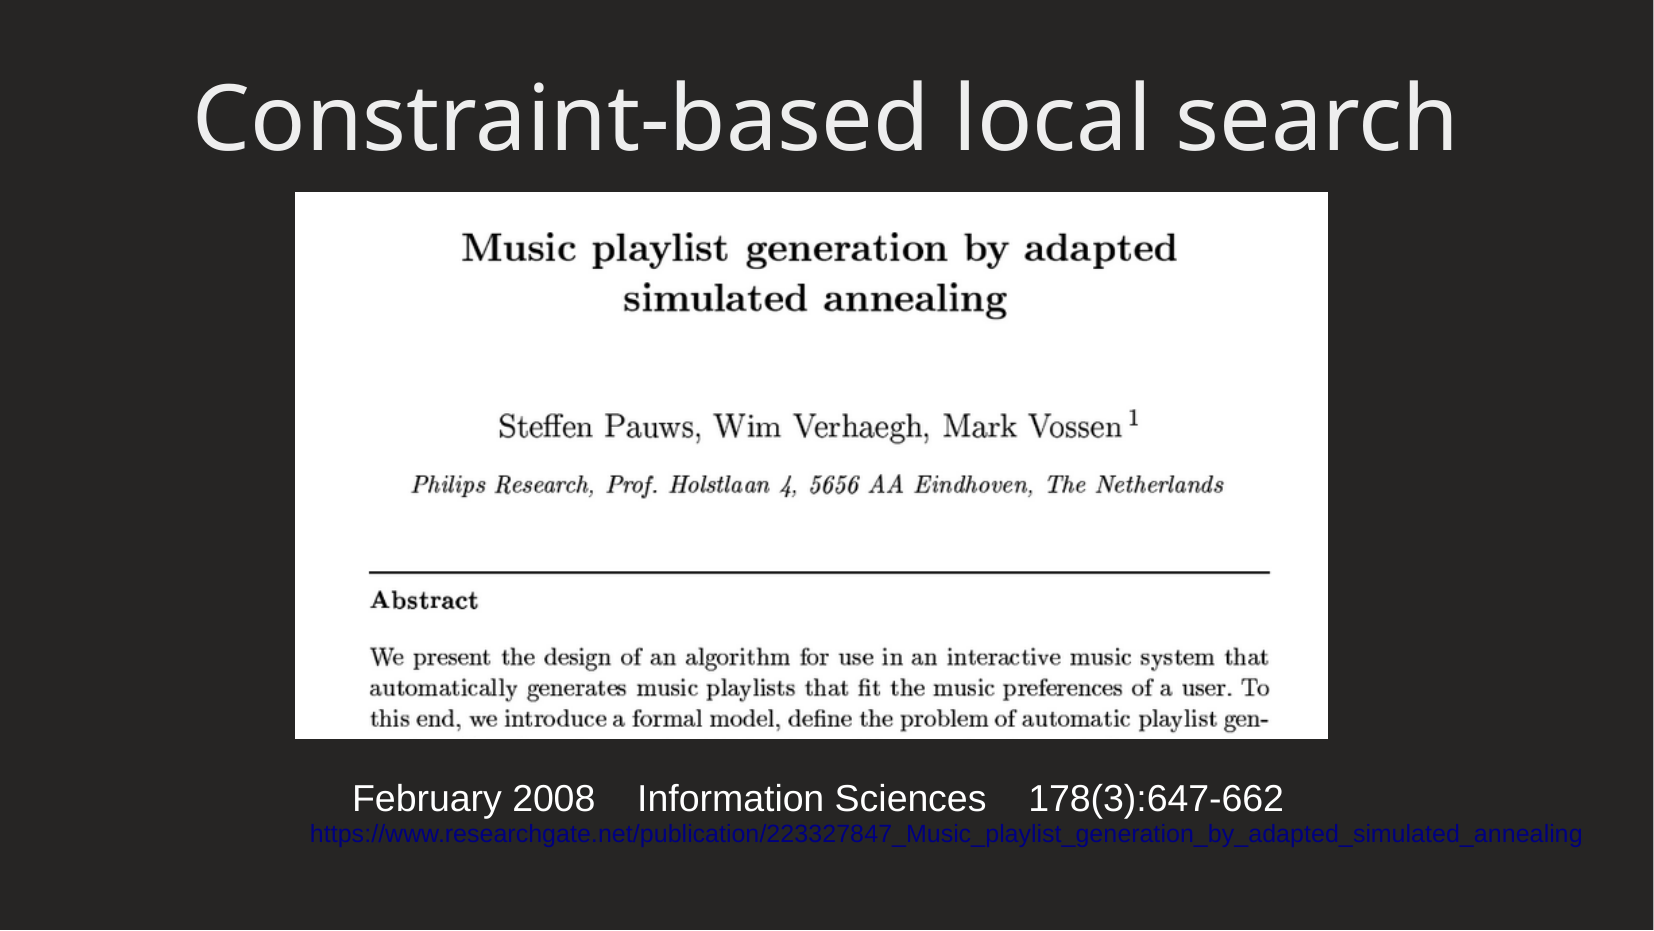

# Constraint-based local search
 February 2008 Information Sciences 178(3):647-662
https://www.researchgate.net/publication/223327847_Music_playlist_generation_by_adapted_simulated_annealing